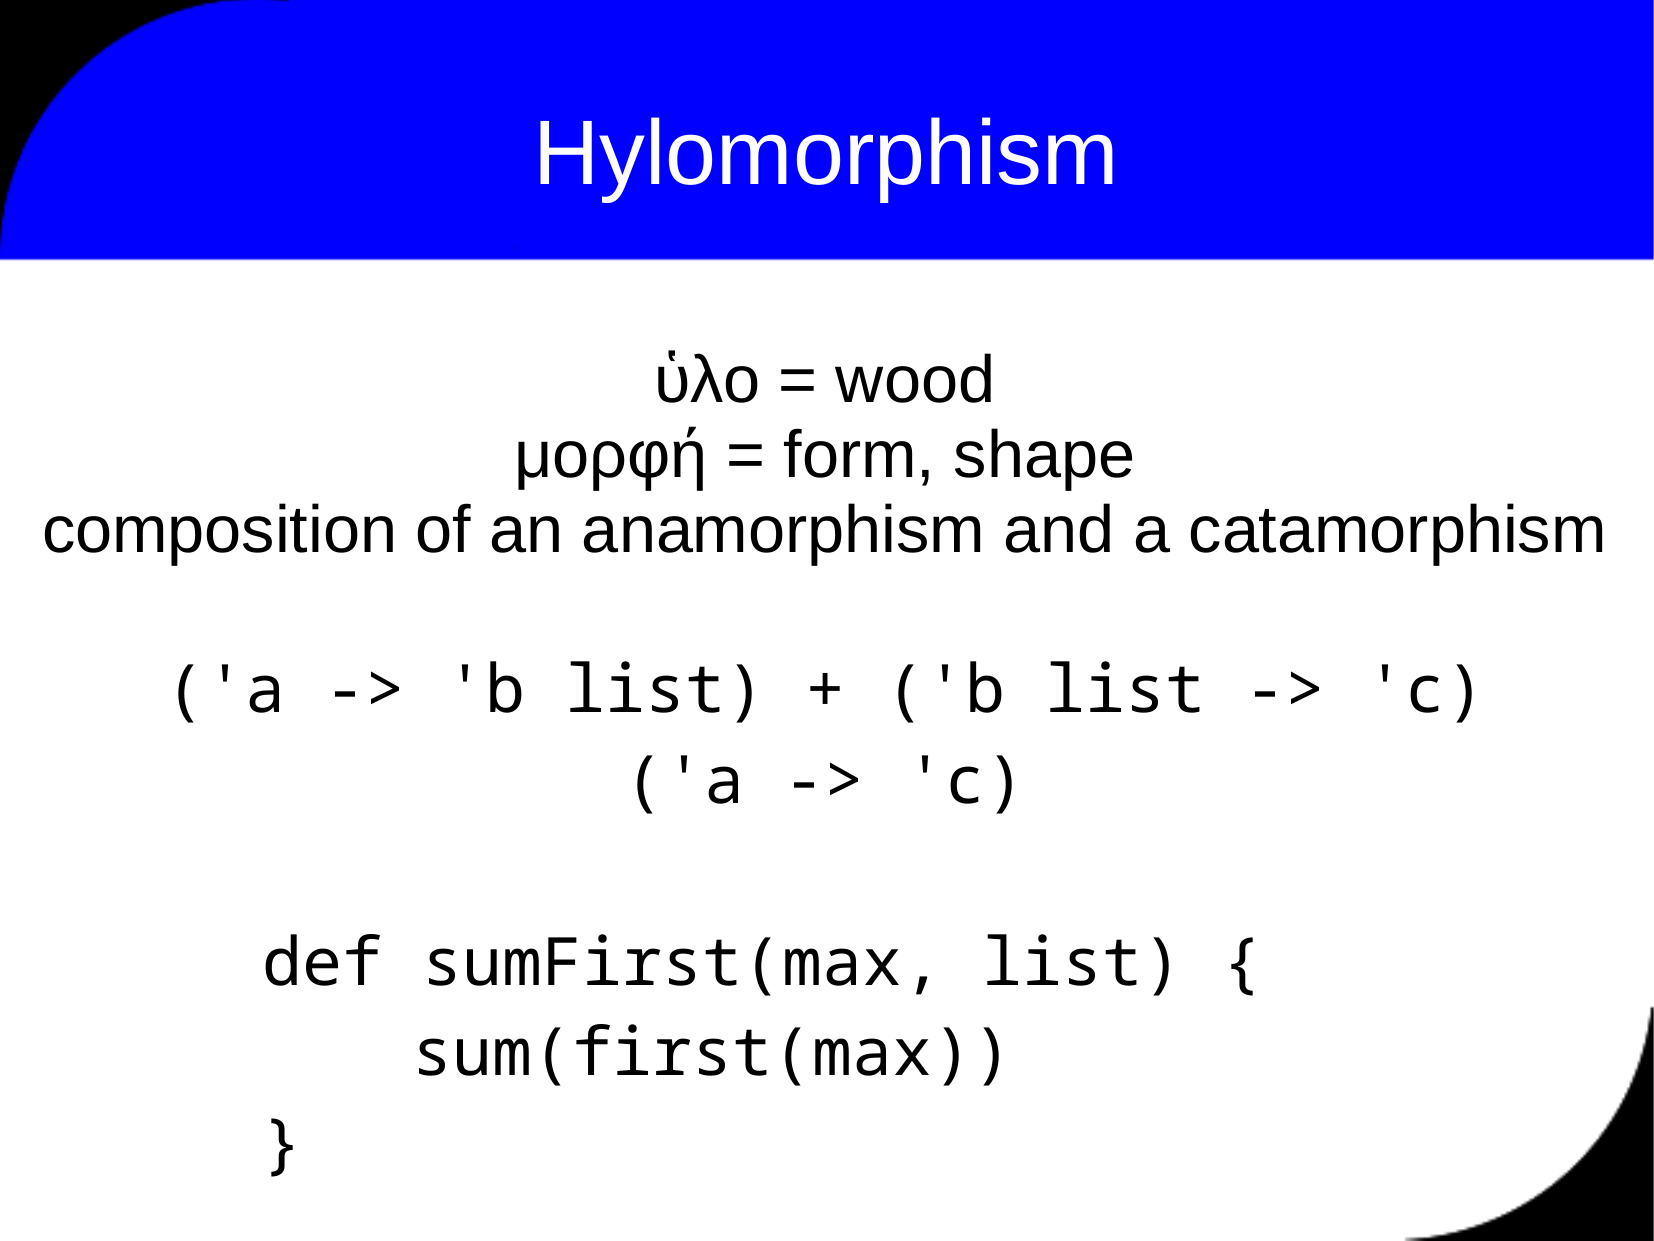

# Hylomorphism
ὑλο = wood
μορφή = form, shape
composition of an anamorphism and a catamorphism
('a -> 'b list) + ('b list -> 'c)
('a -> 'c)
			def sumFirst(max, list) {
 			sum(first(max))
			}